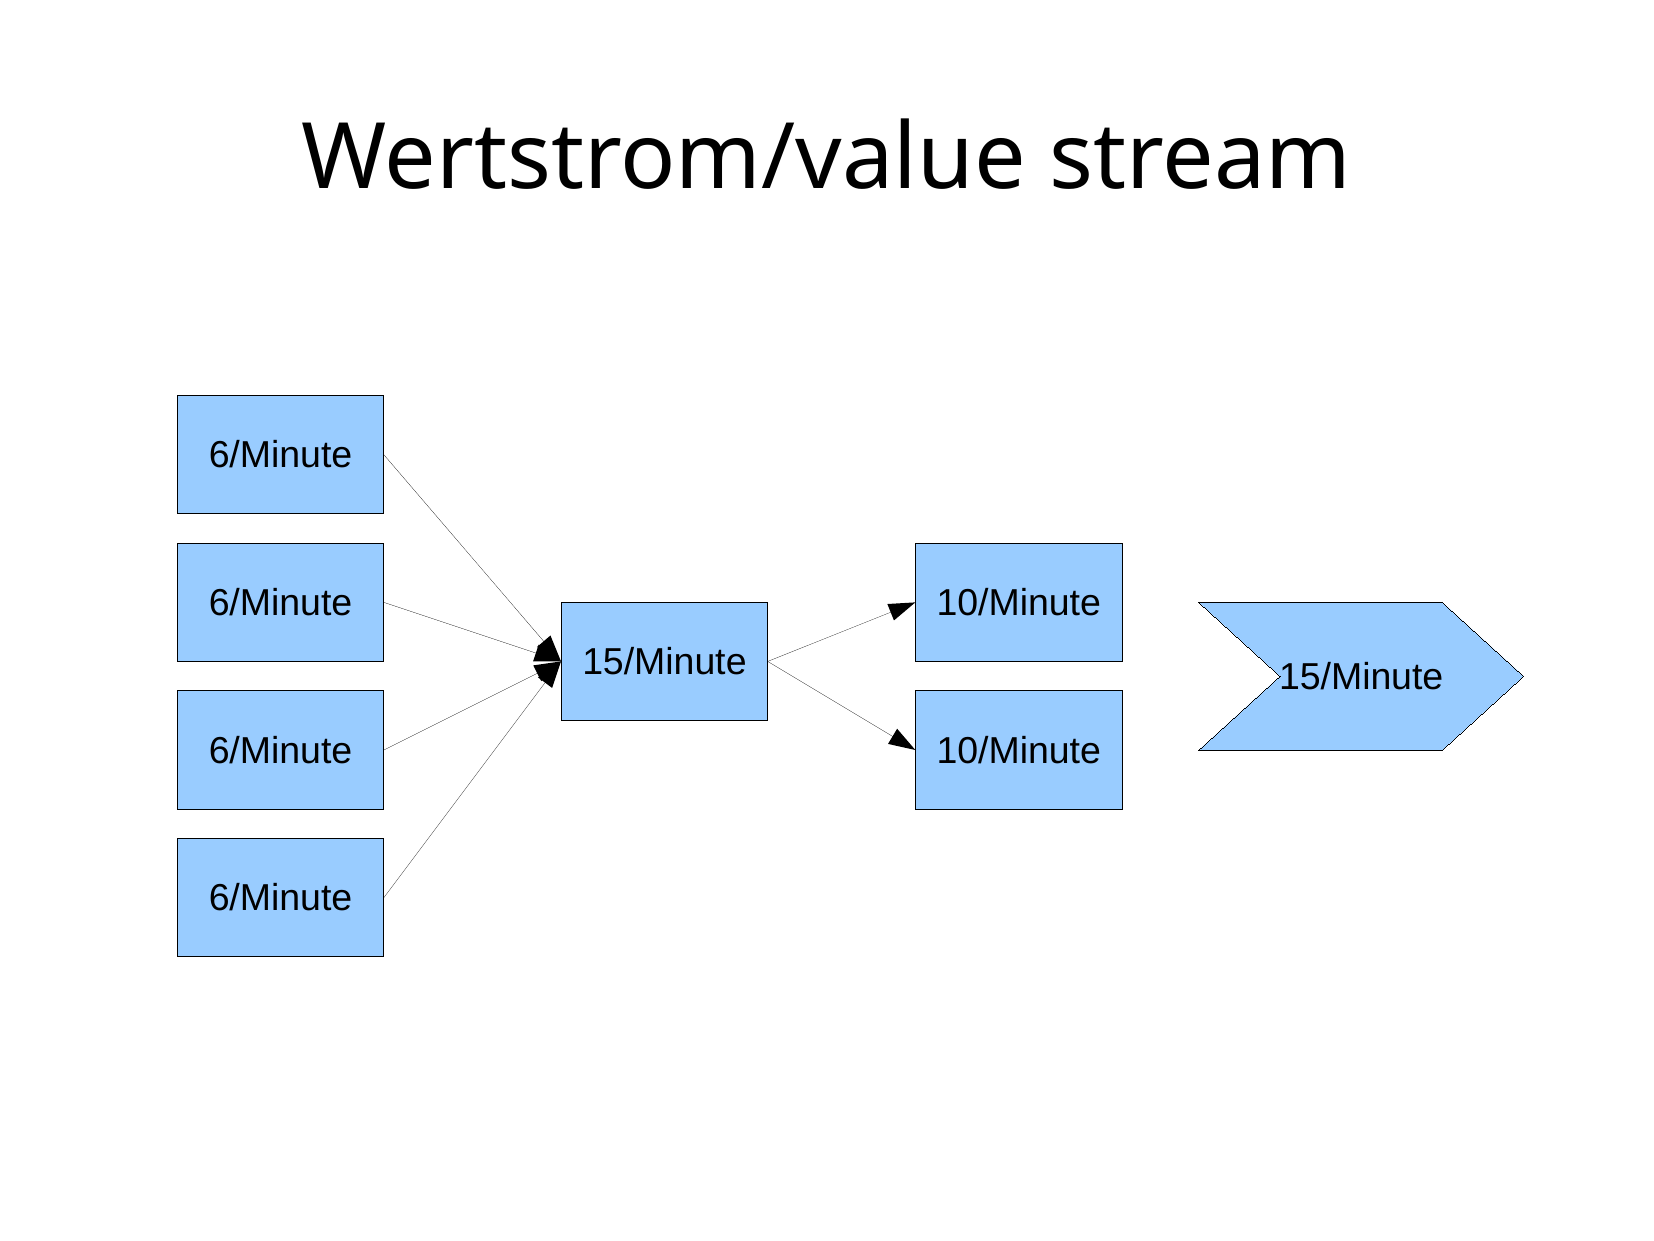

# Wertstrom/value stream
6/Minute
6/Minute
10/Minute
15/Minute
15/Minute
6/Minute
10/Minute
6/Minute